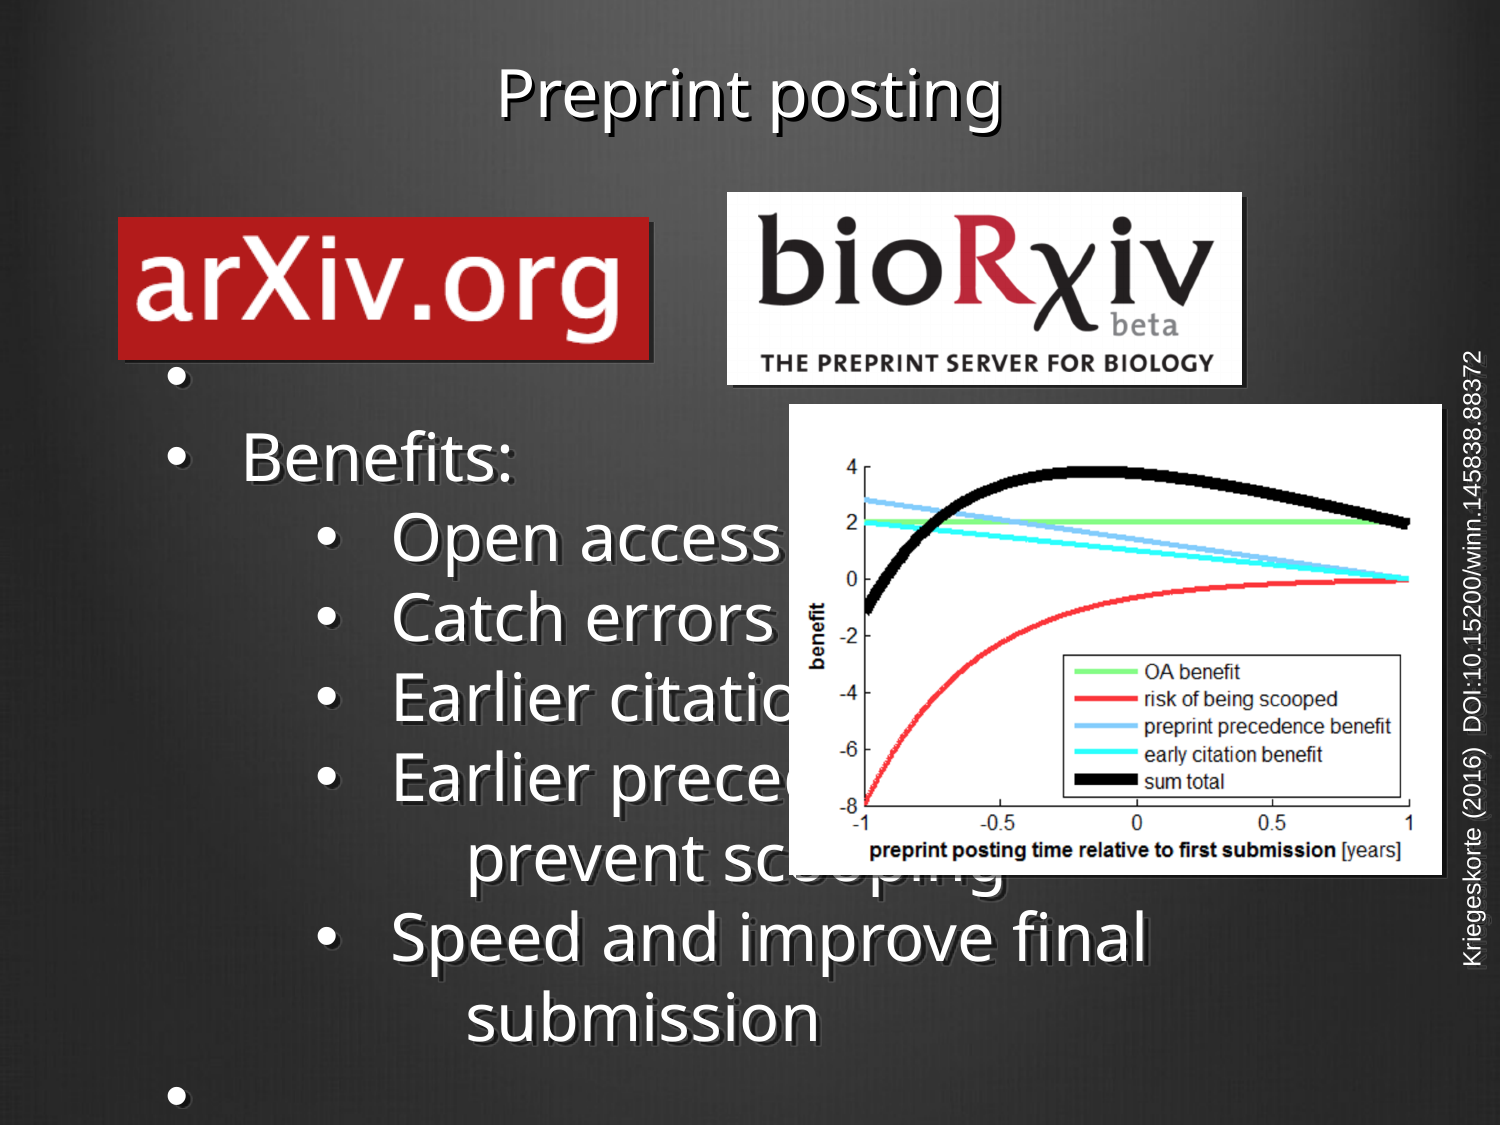

# Preprint posting
Benefits:
Open access
Catch errors
Earlier citation
Earlier precedence,
prevent scooping
Speed and improve final submission
Kriegeskorte (2016) DOI:10.15200/winn.145838.88372